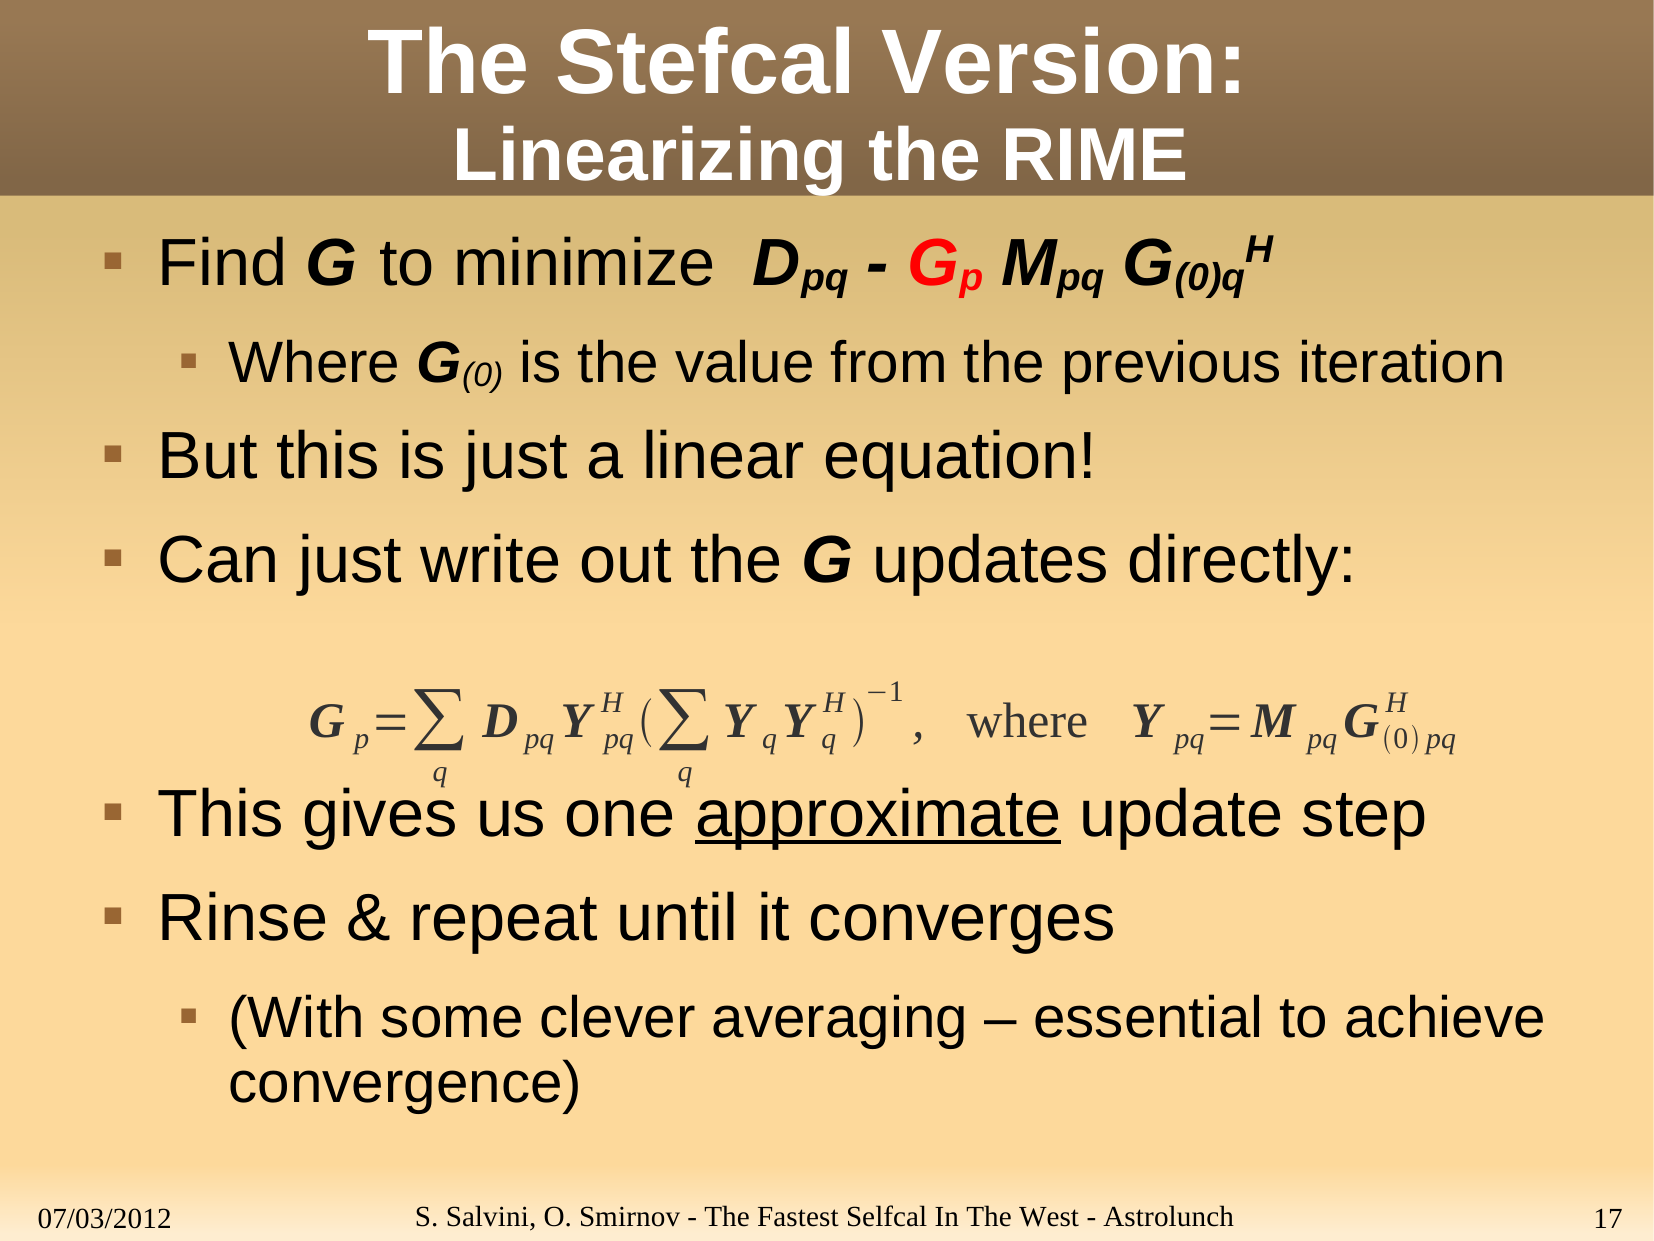

# The Stefcal Version: Linearizing the RIME
Find G to minimize Dpq - Gp Mpq G(0)qH
Where G(0) is the value from the previous iteration
But this is just a linear equation!
Can just write out the G updates directly:
This gives us one approximate update step
Rinse & repeat until it converges
(With some clever averaging – essential to achieve convergence)
S. Salvini, O. Smirnov - The Fastest Selfcal In The West - Astrolunch
07/03/2012
17